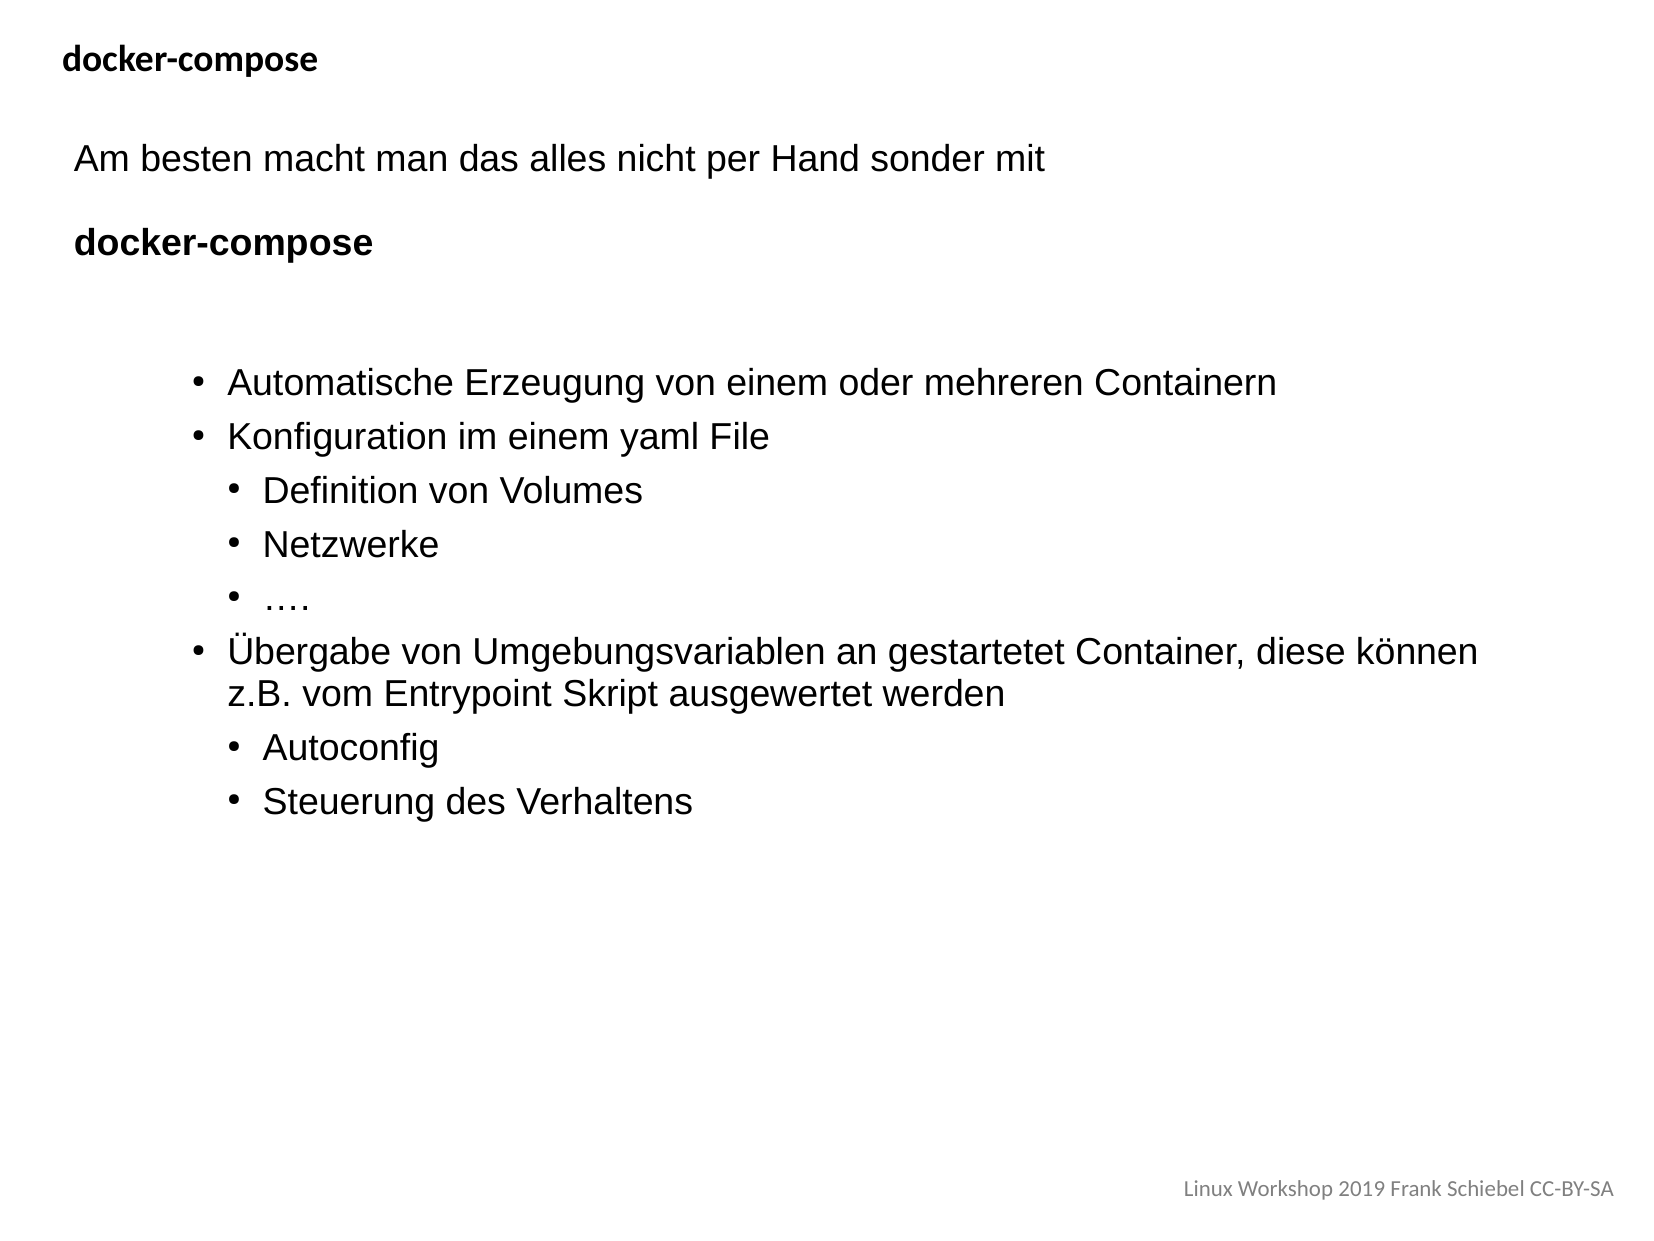

docker-compose
Am besten macht man das alles nicht per Hand sonder mit
docker-compose
Automatische Erzeugung von einem oder mehreren Containern
Konfiguration im einem yaml File
Definition von Volumes
Netzwerke
….
Übergabe von Umgebungsvariablen an gestartetet Container, diese können z.B. vom Entrypoint Skript ausgewertet werden
Autoconfig
Steuerung des Verhaltens